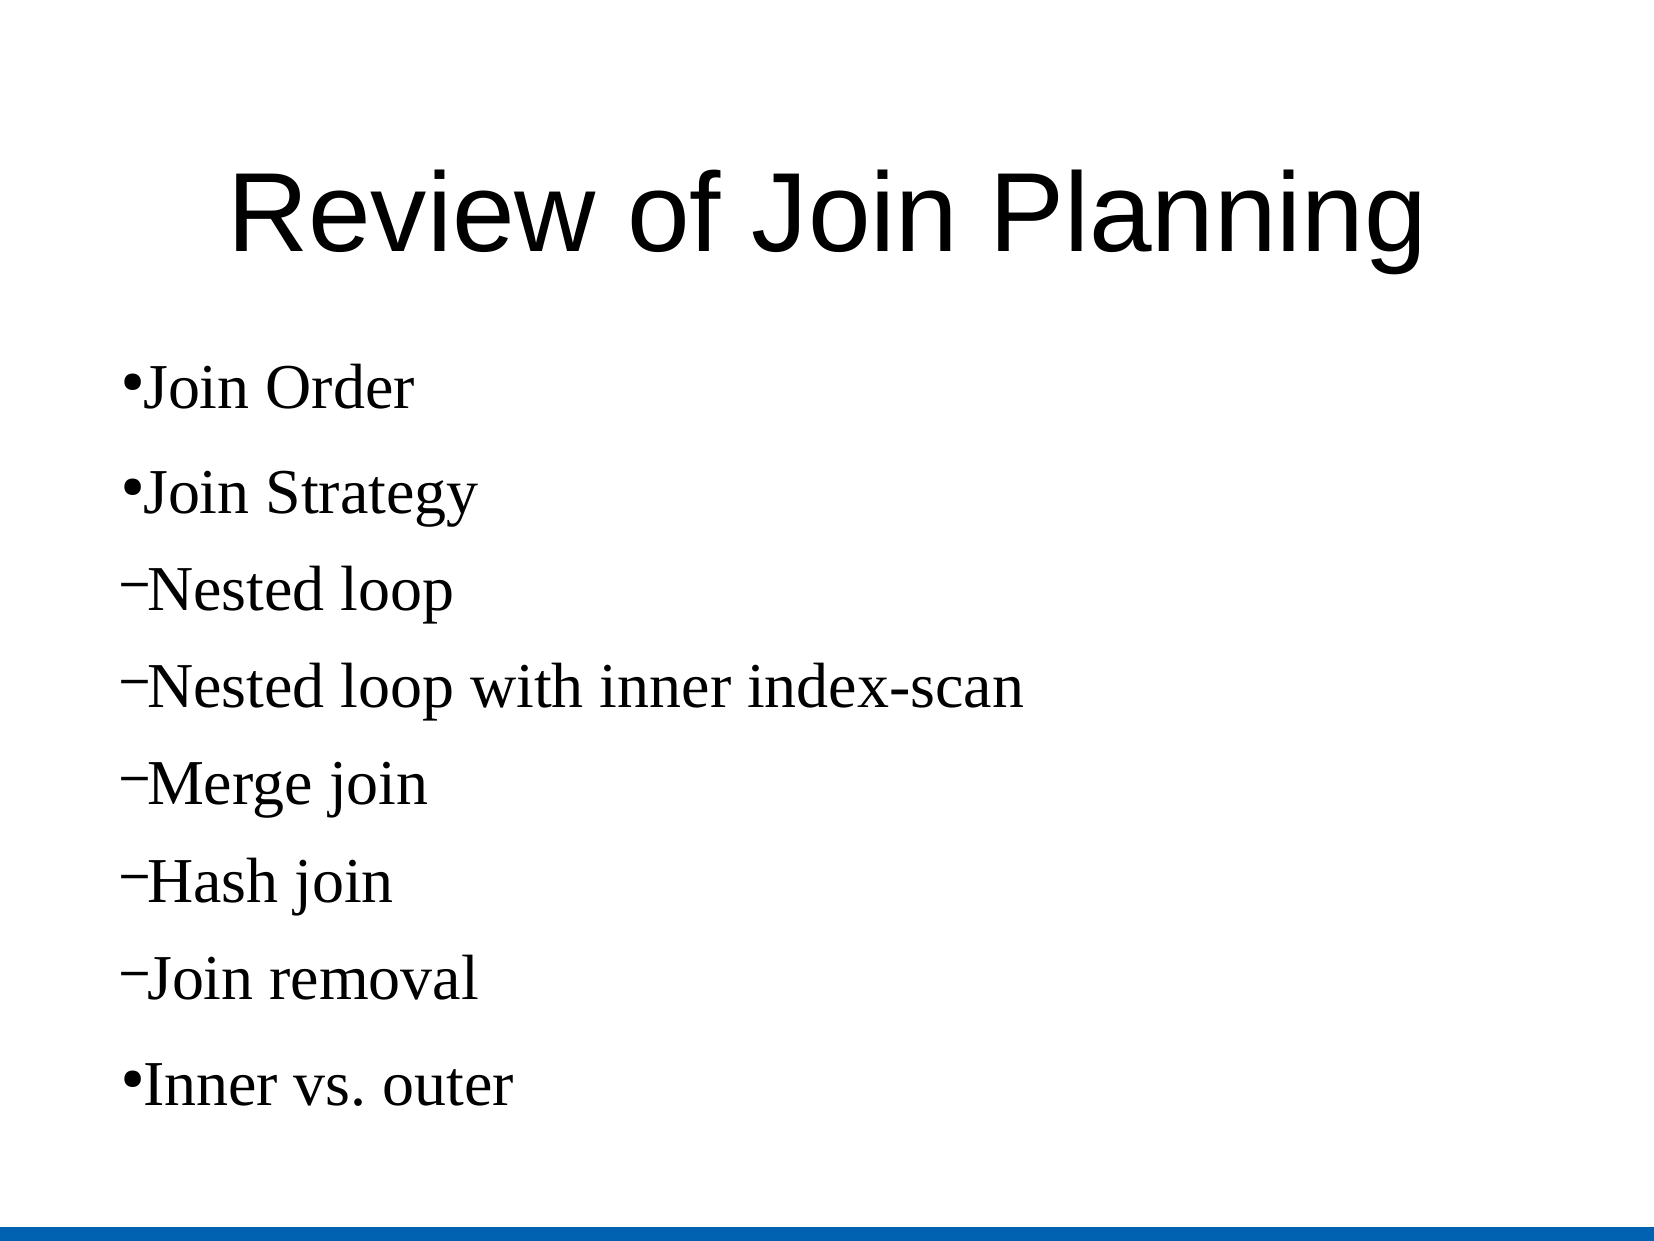

# Review of Join Planning
Join Order
Join Strategy
Nested loop
Nested loop with inner index-scan
Merge join
Hash join
Join removal
Inner vs. outer